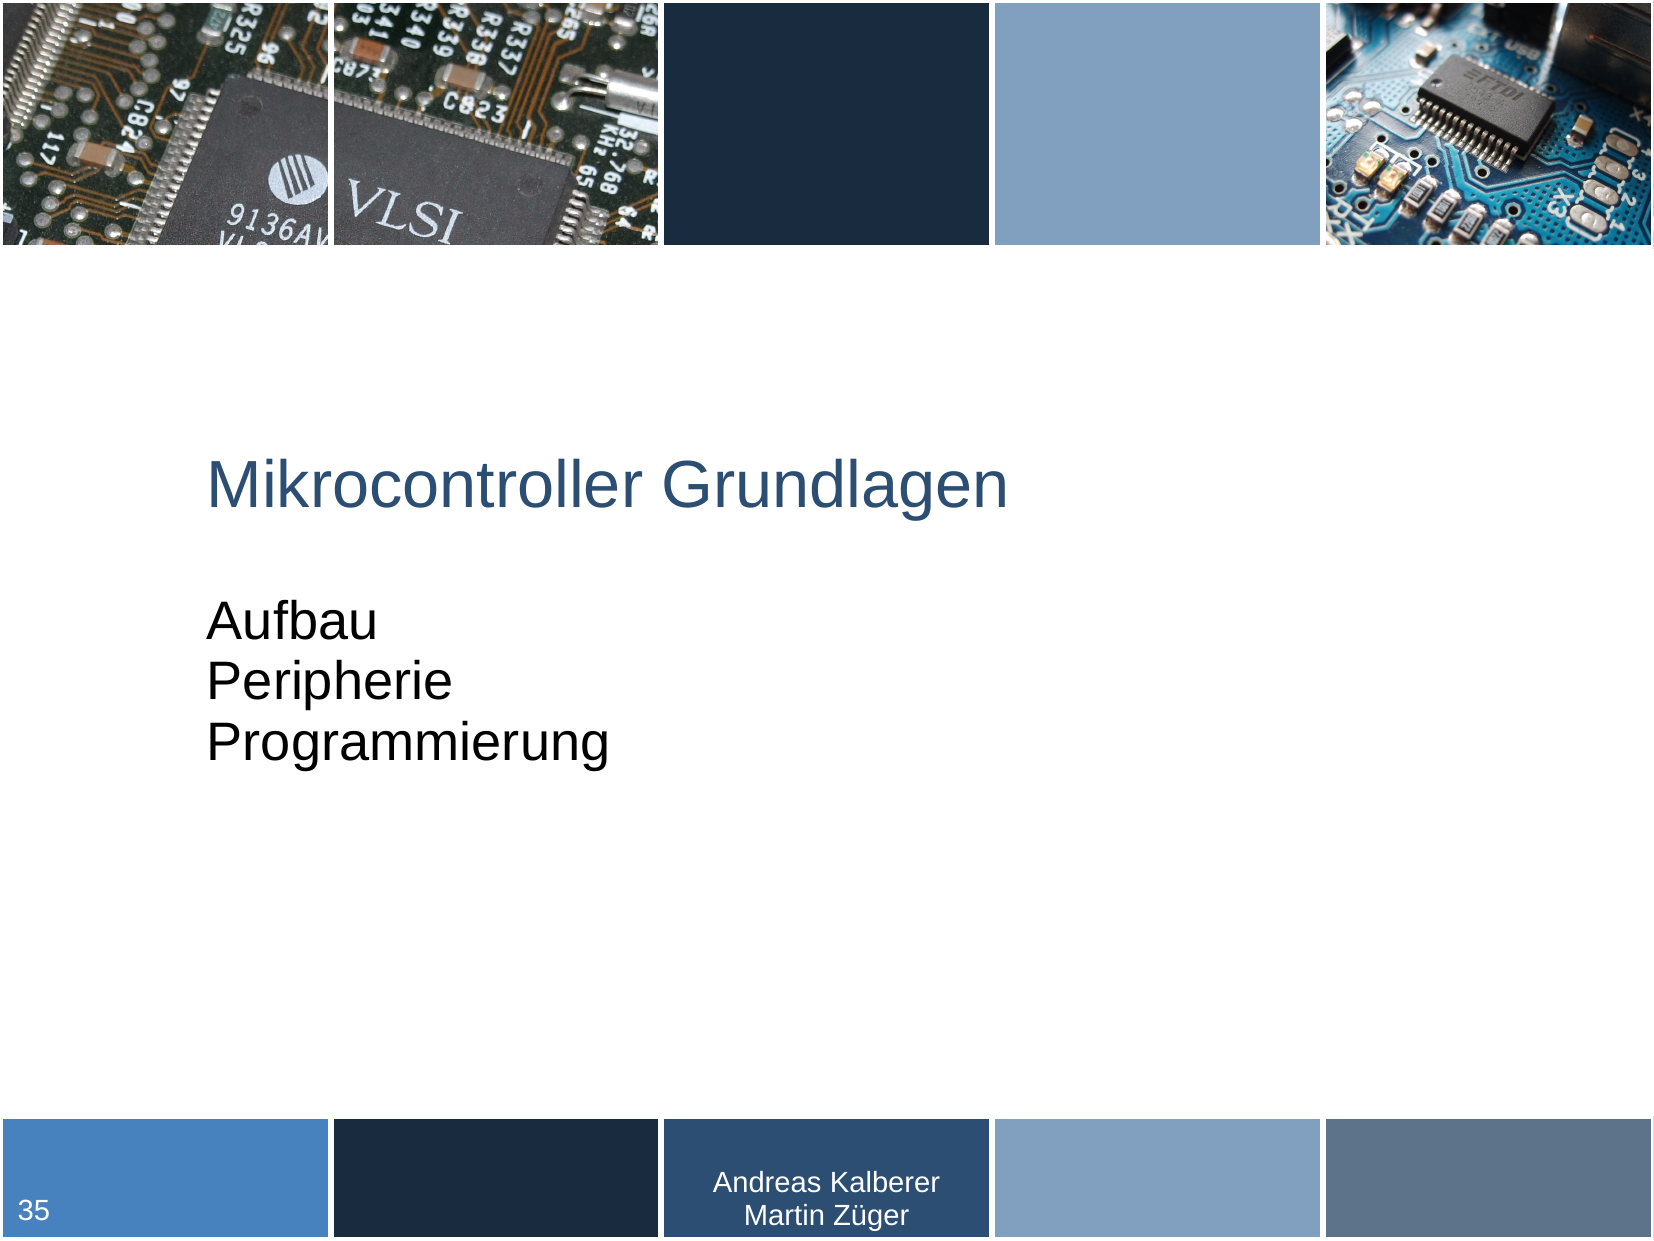

# Mikrocontroller Grundlagen
Aufbau
Peripherie
Programmierung
LibreOffice Productivity Suite
35